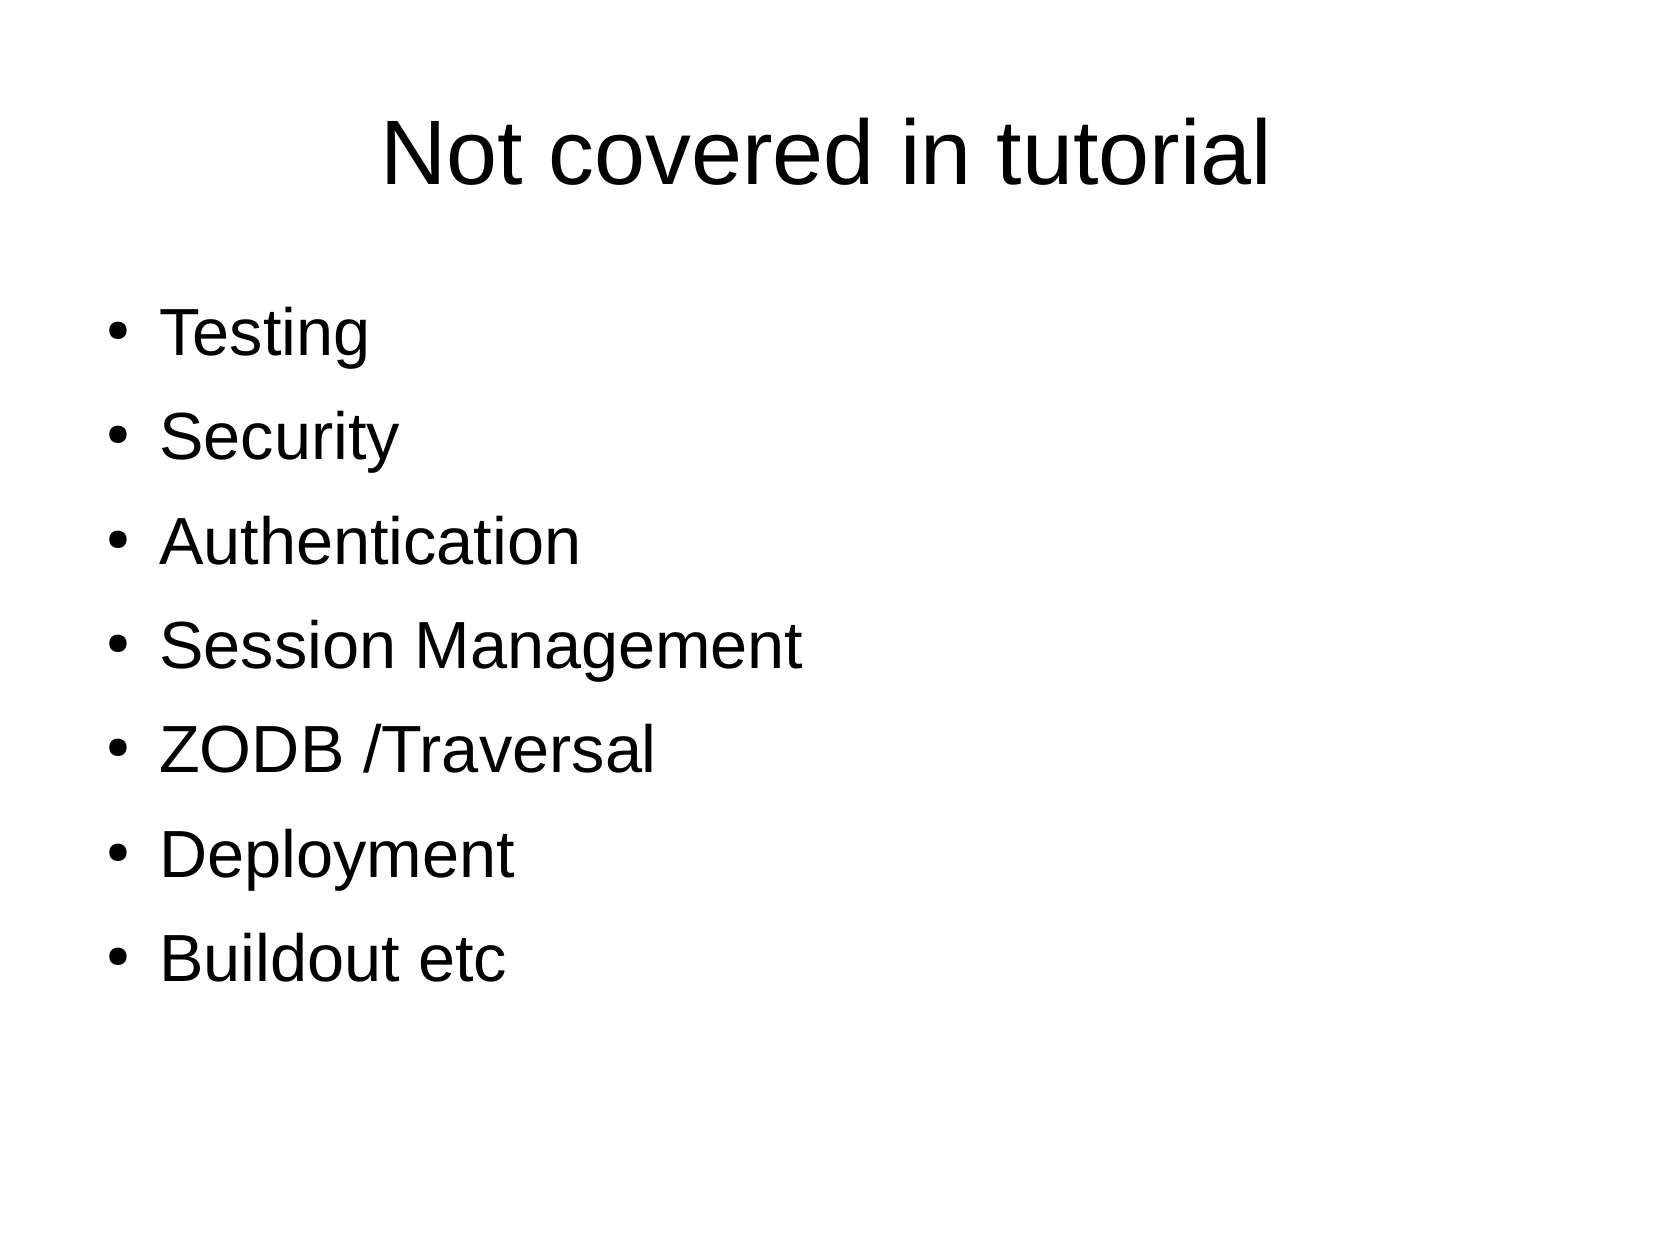

# Not covered in tutorial
Testing
Security
Authentication
Session Management
ZODB /Traversal
Deployment
Buildout etc